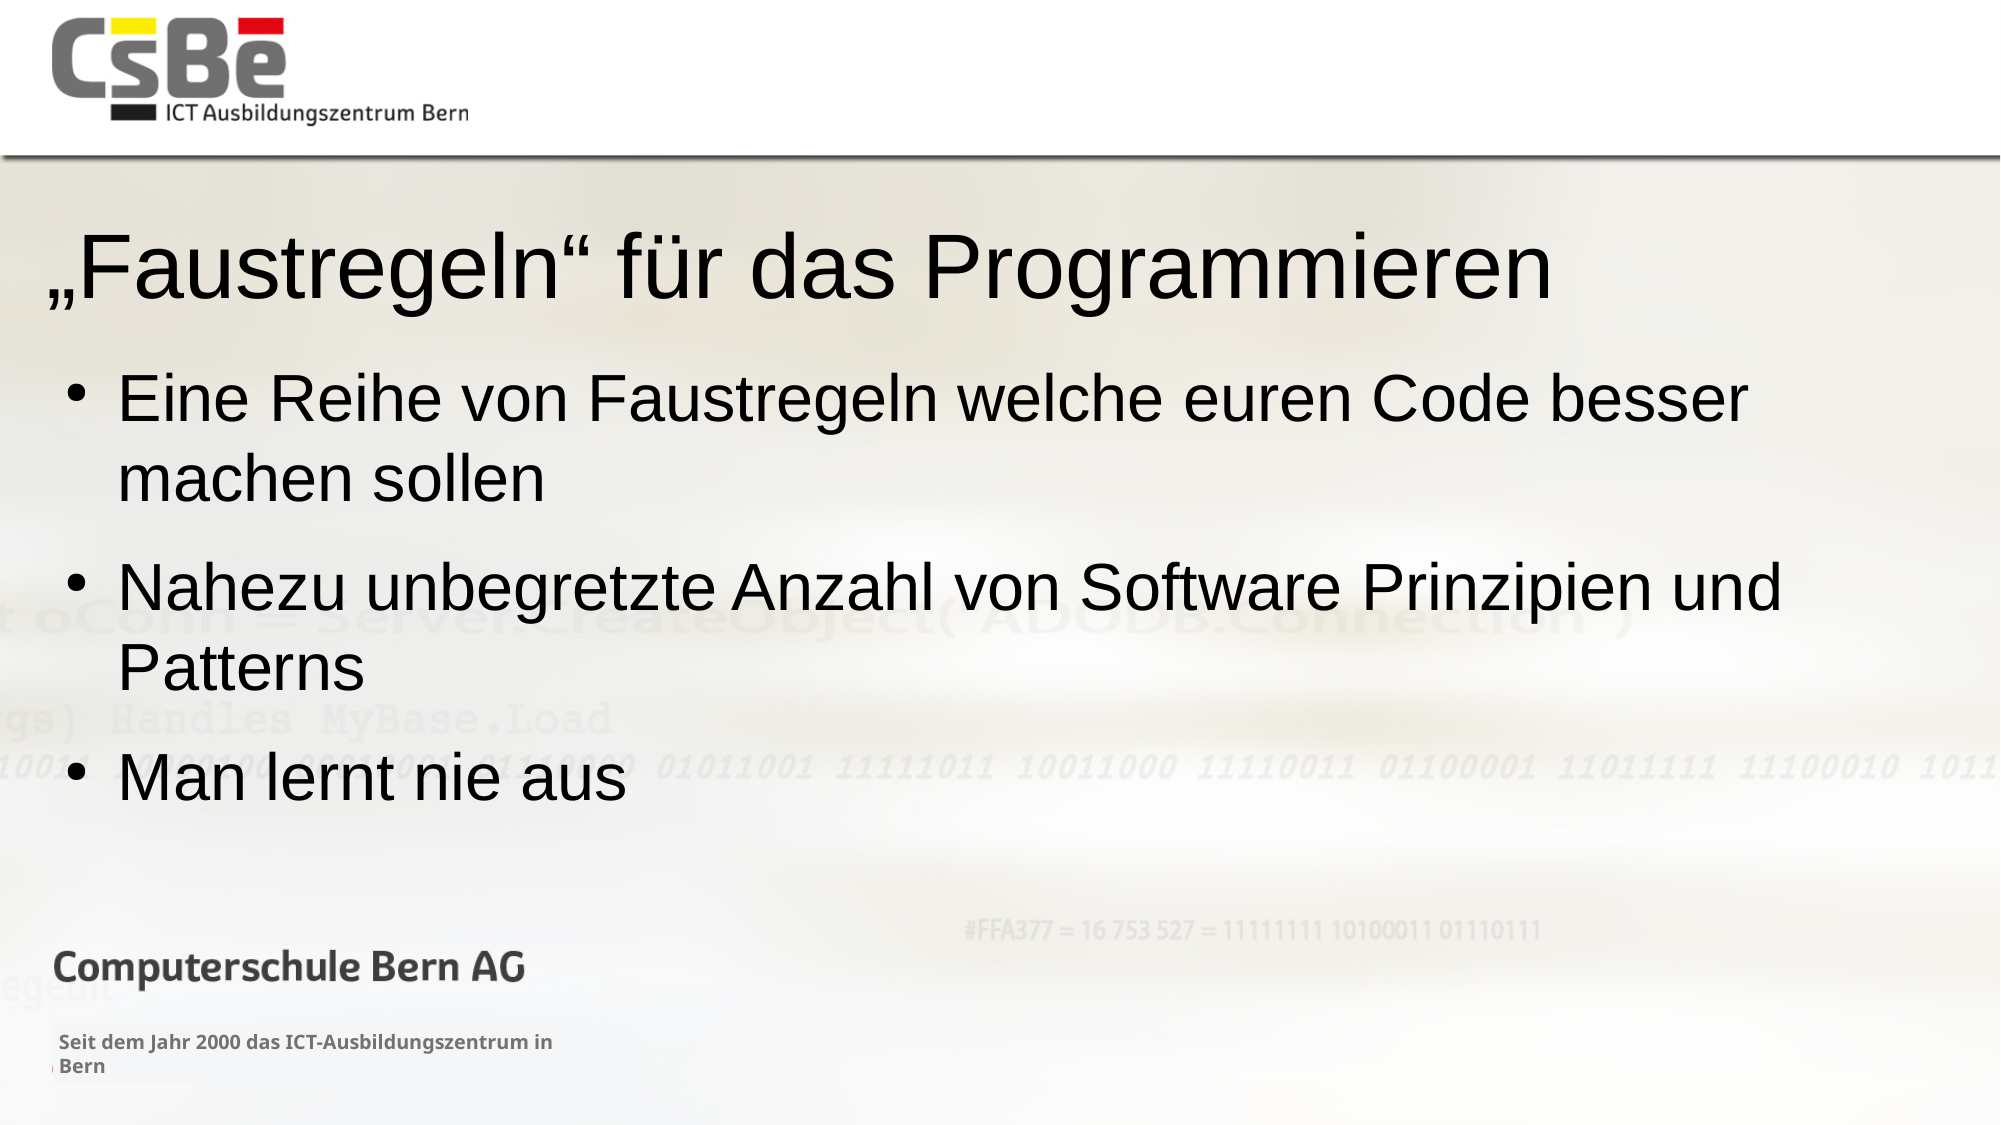

„Faustregeln“ für das Programmieren
# Eine Reihe von Faustregeln welche euren Code besser machen sollen
Nahezu unbegretzte Anzahl von Software Prinzipien und Patterns
Man lernt nie aus